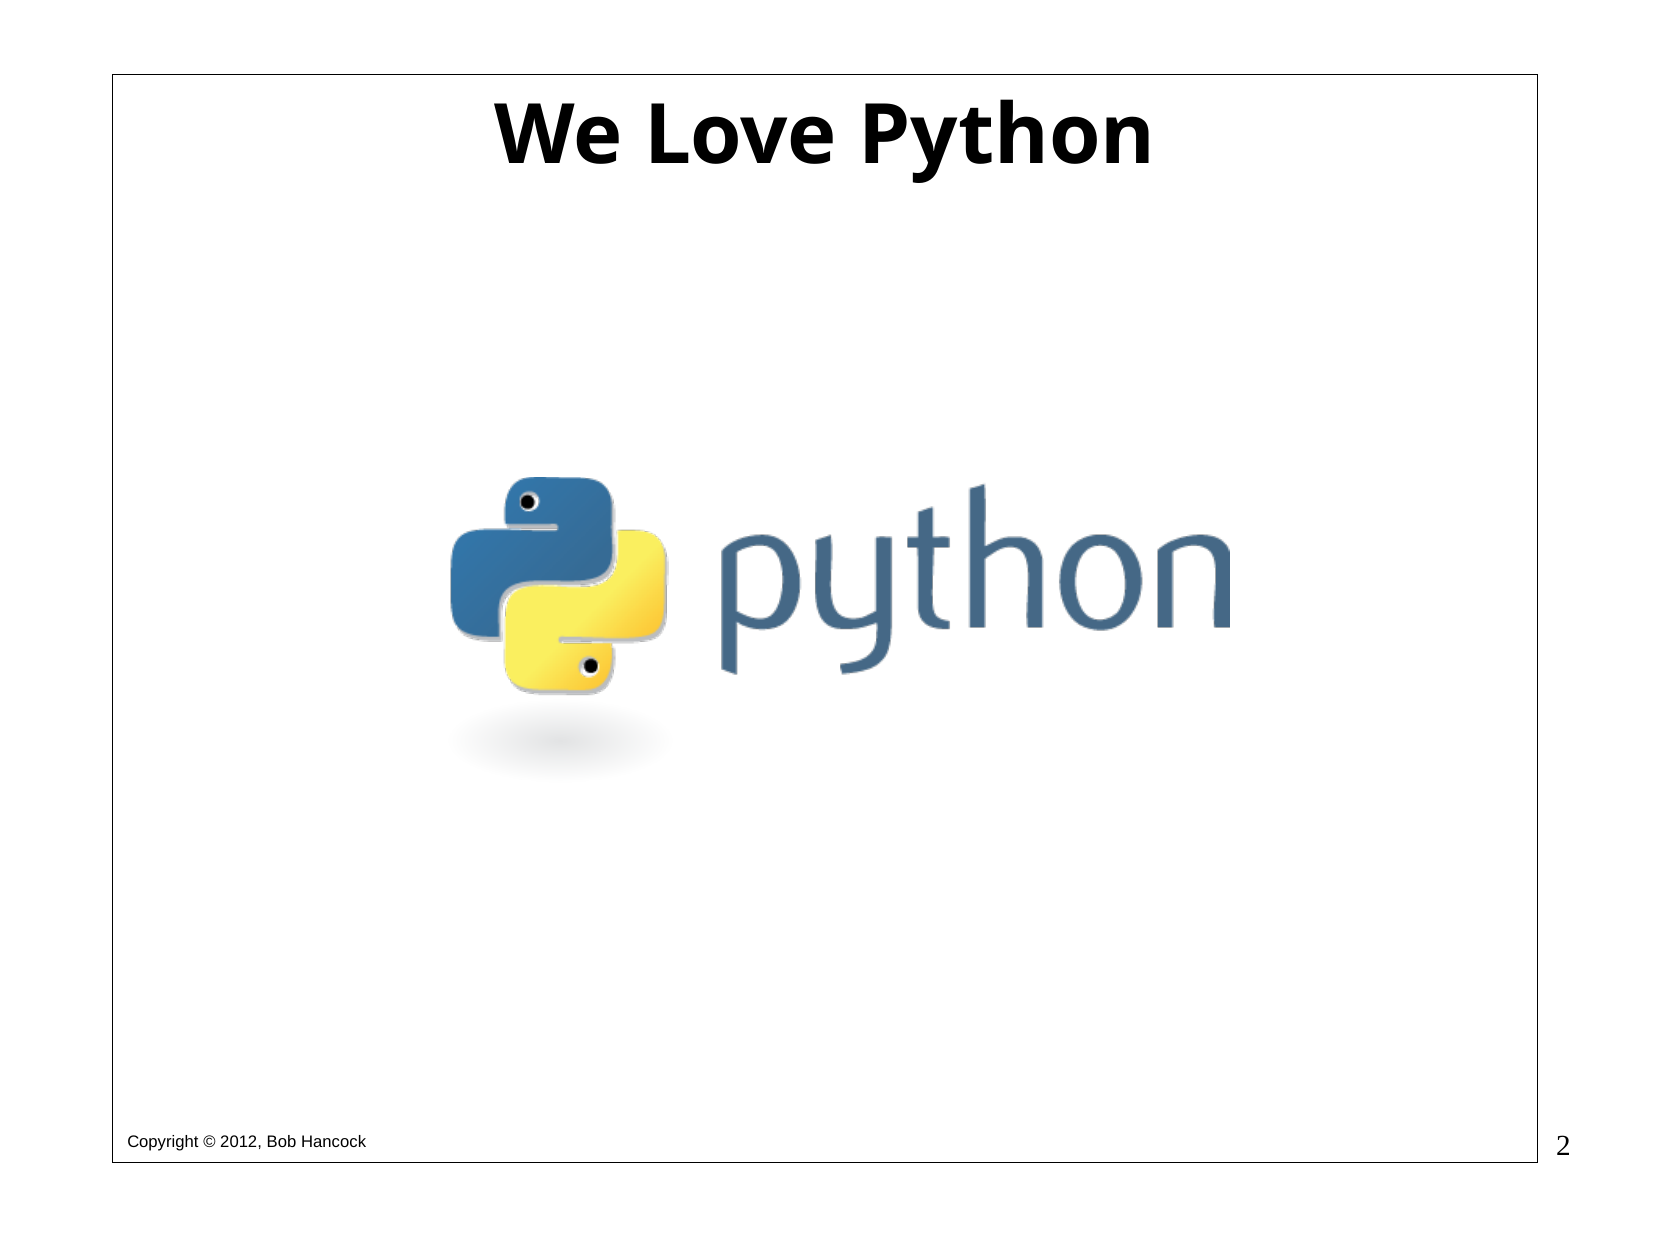

# We Love Python
Copyright © 2012, Bob Hancock
2